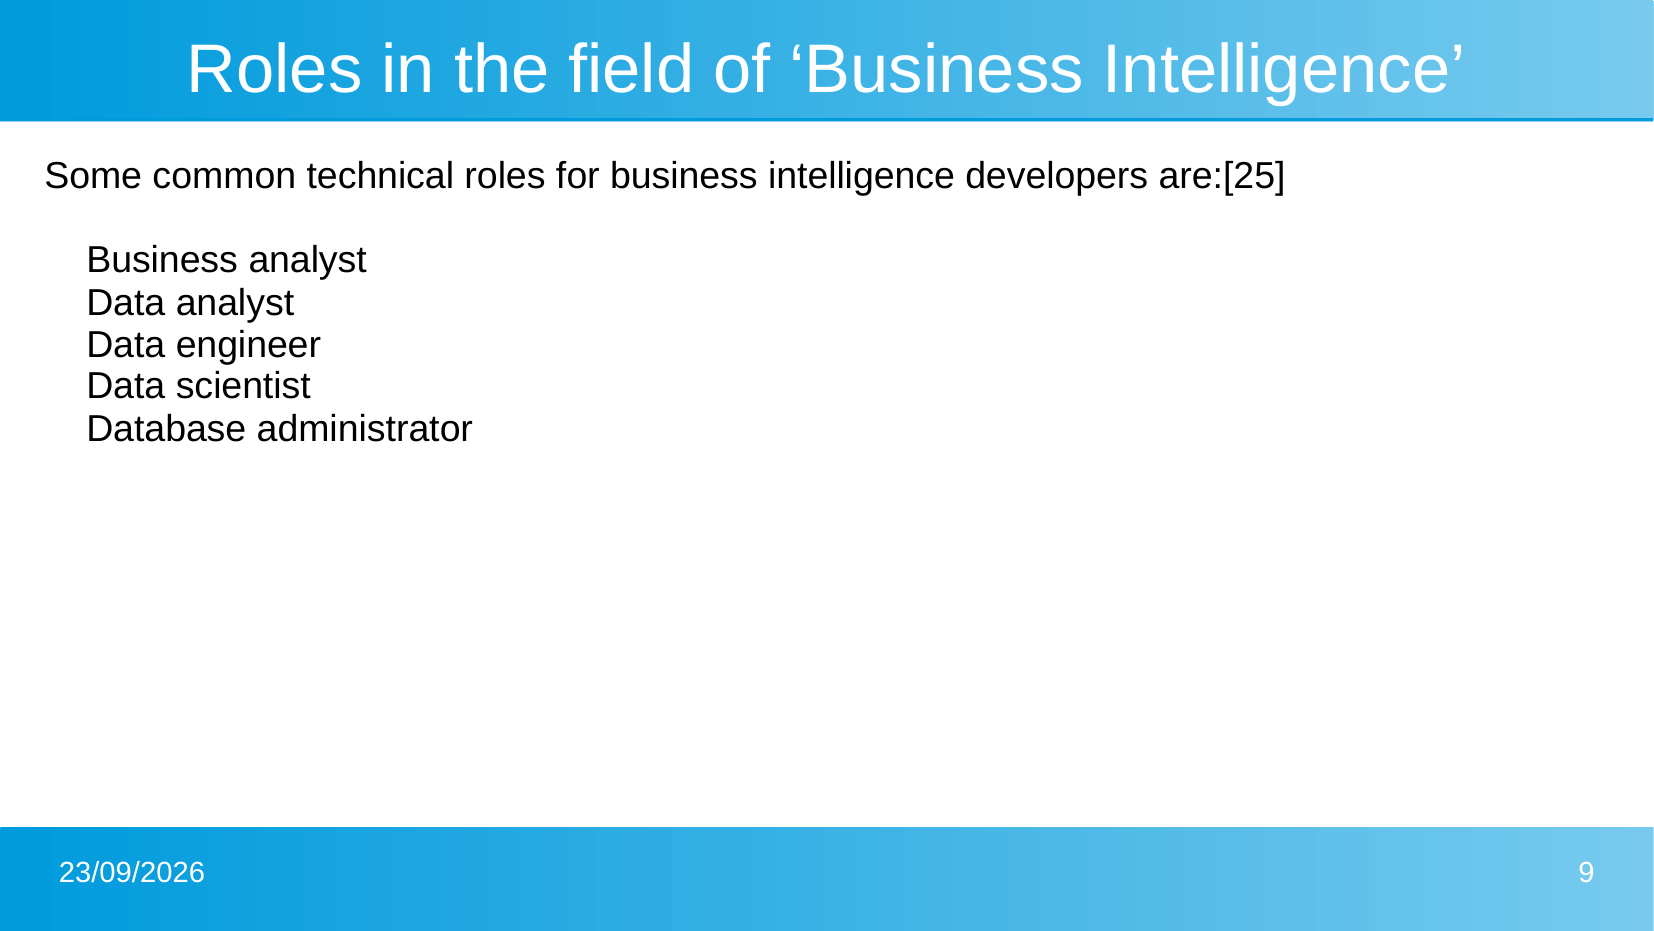

# Roles in the field of ‘Business Intelligence’
Some common technical roles for business intelligence developers are:[25]
 Business analyst
 Data analyst
 Data engineer
 Data scientist
 Database administrator
9